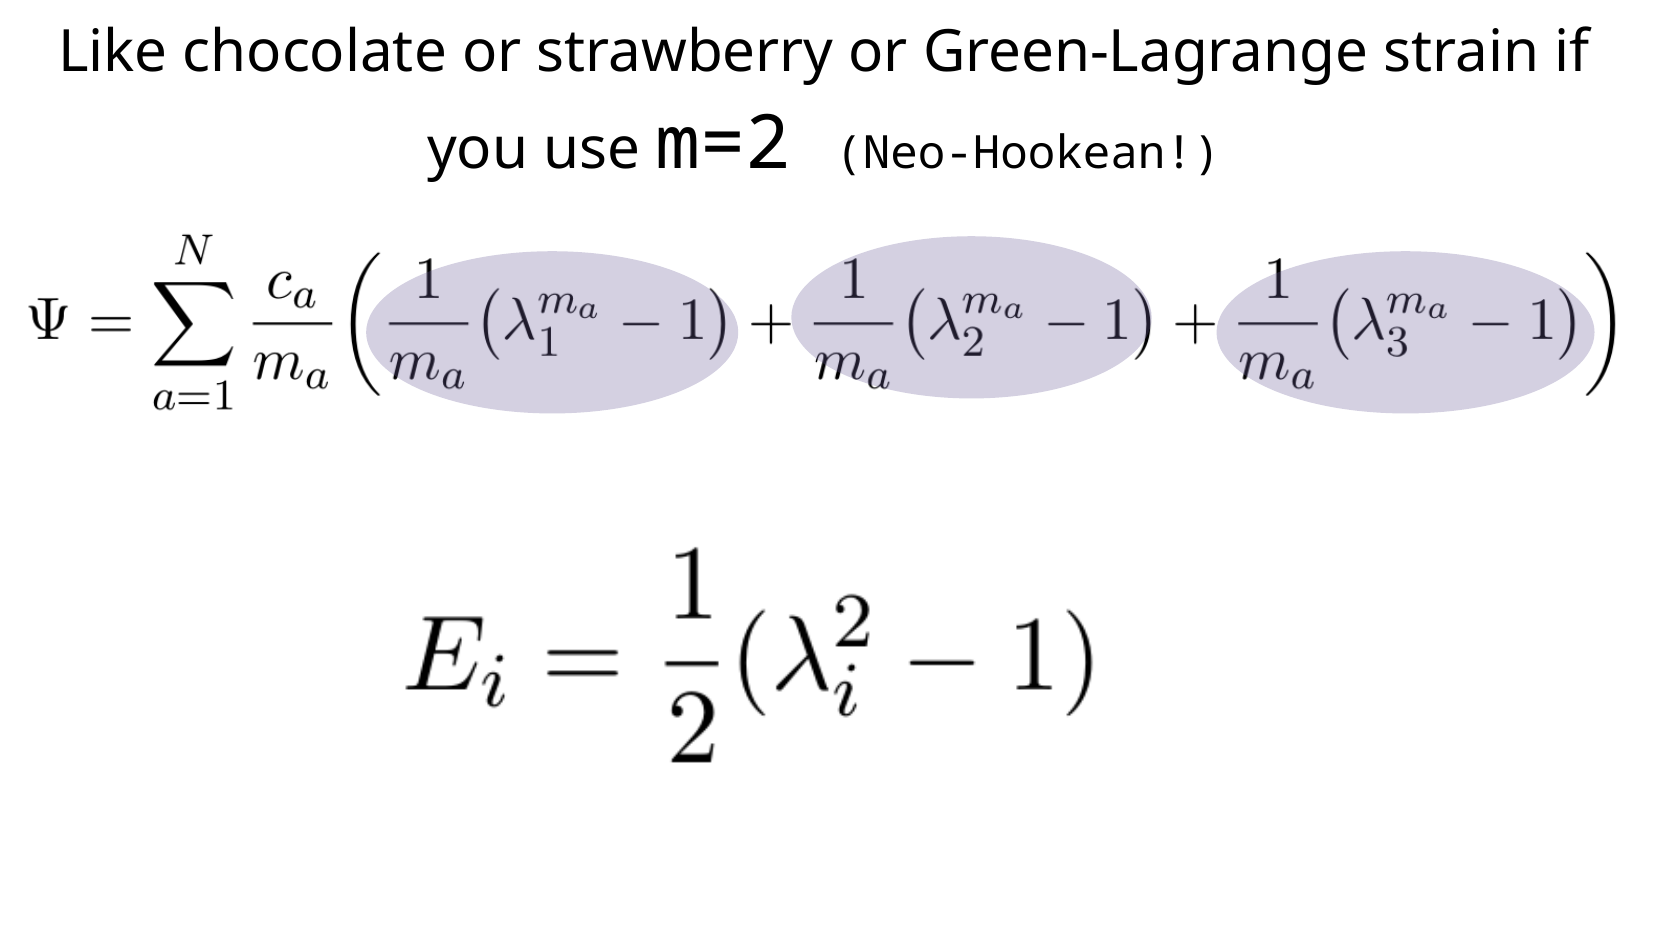

# Like chocolate or strawberry or Green-Lagrange strain if you use m=2 (Neo-Hookean!)